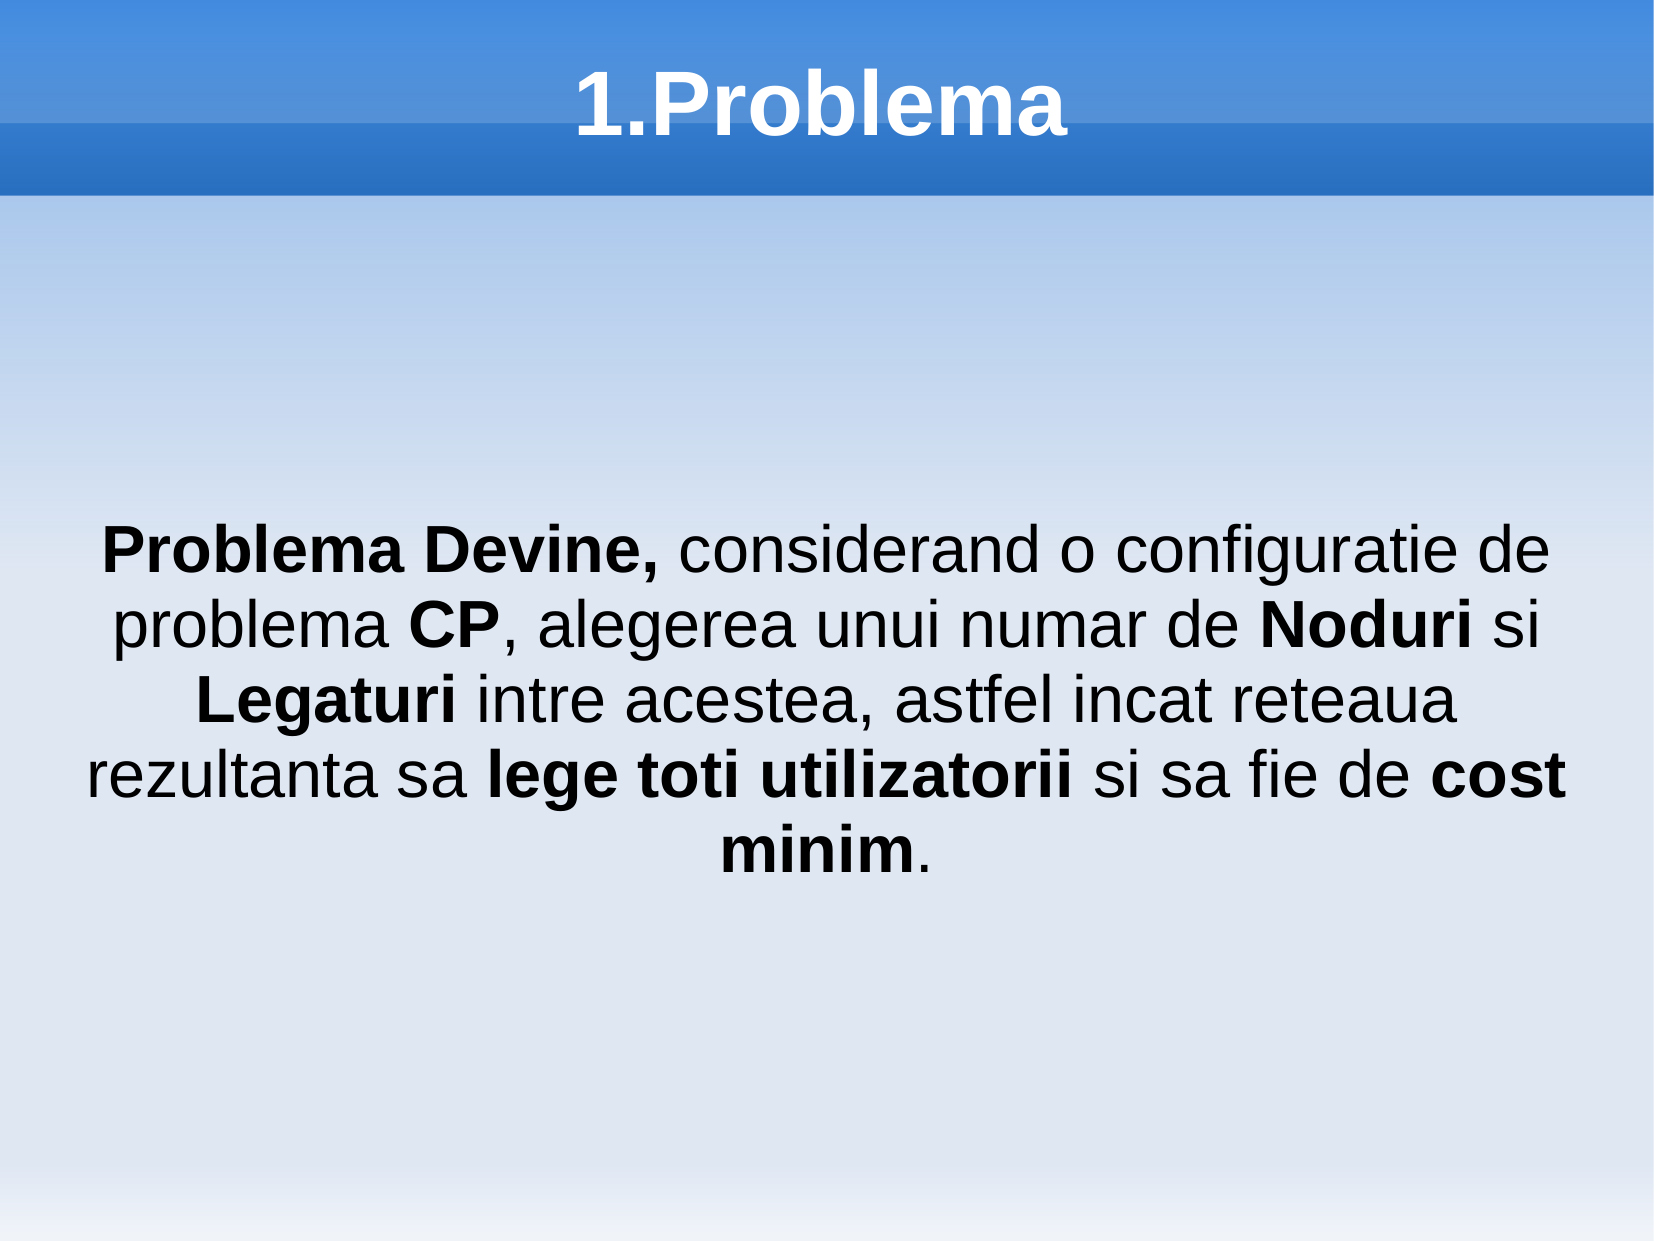

# 1.Problema
Problema Devine, considerand o configuratie de problema CP, alegerea unui numar de Noduri si Legaturi intre acestea, astfel incat reteaua rezultanta sa lege toti utilizatorii si sa fie de cost minim.